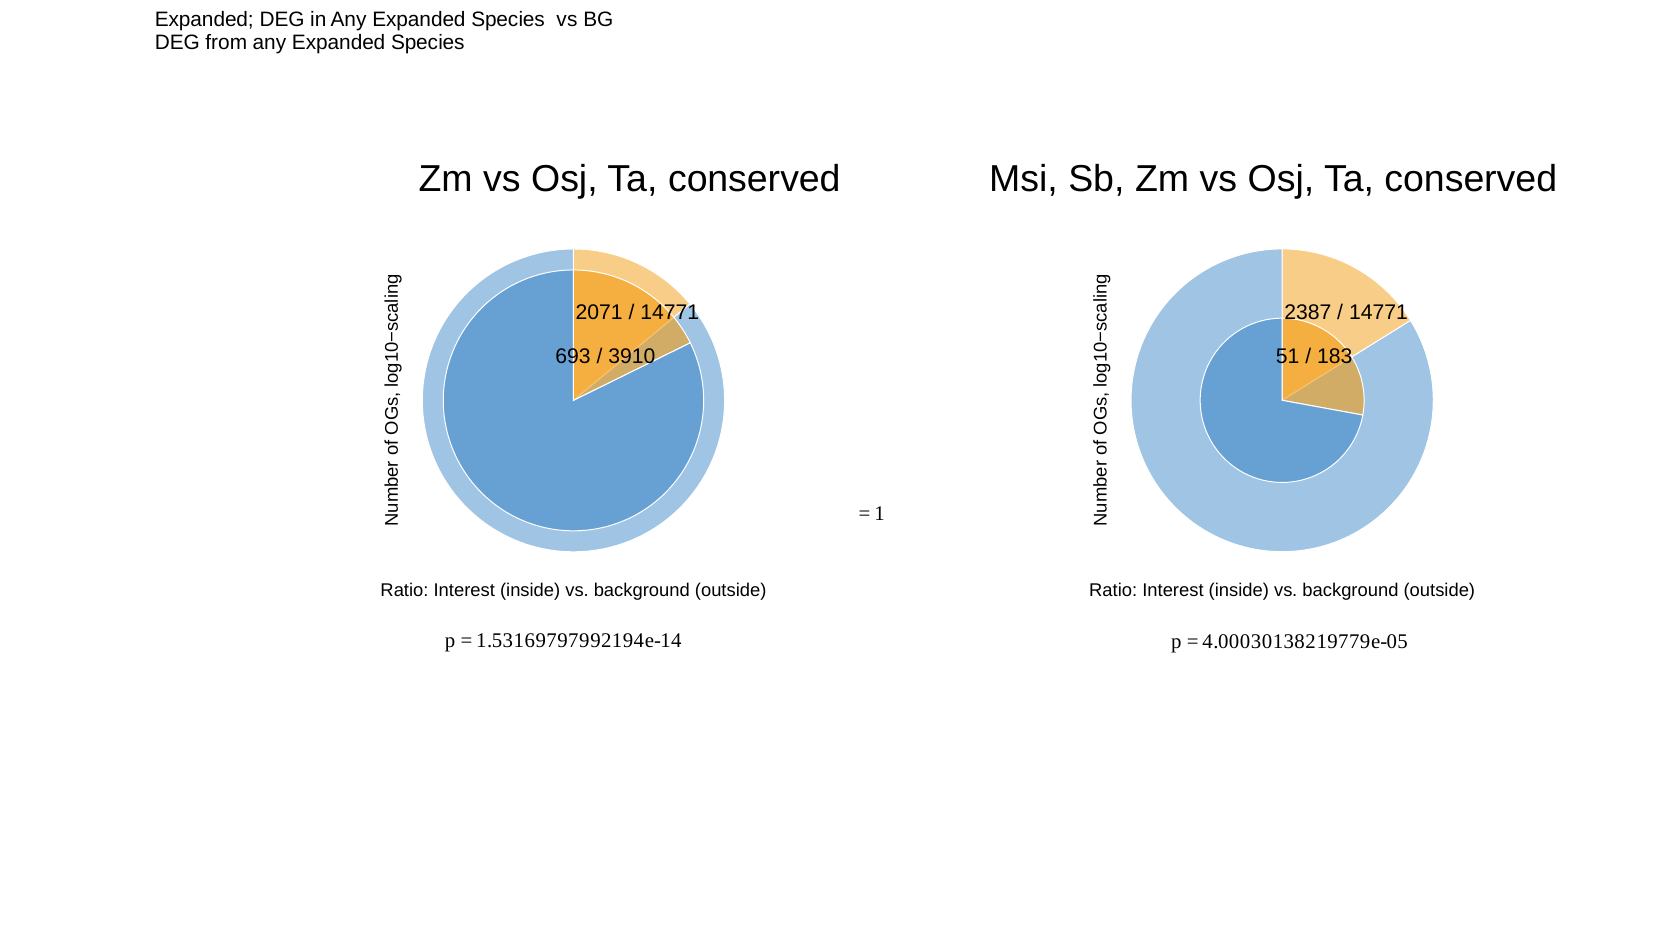

Expanded; DEG in Any Expanded Species vs BG DEG from any Expanded Species
Msi, Sb, Zm vs Osj, Ta, conserved
Zm vs Osj, Ta, conserved